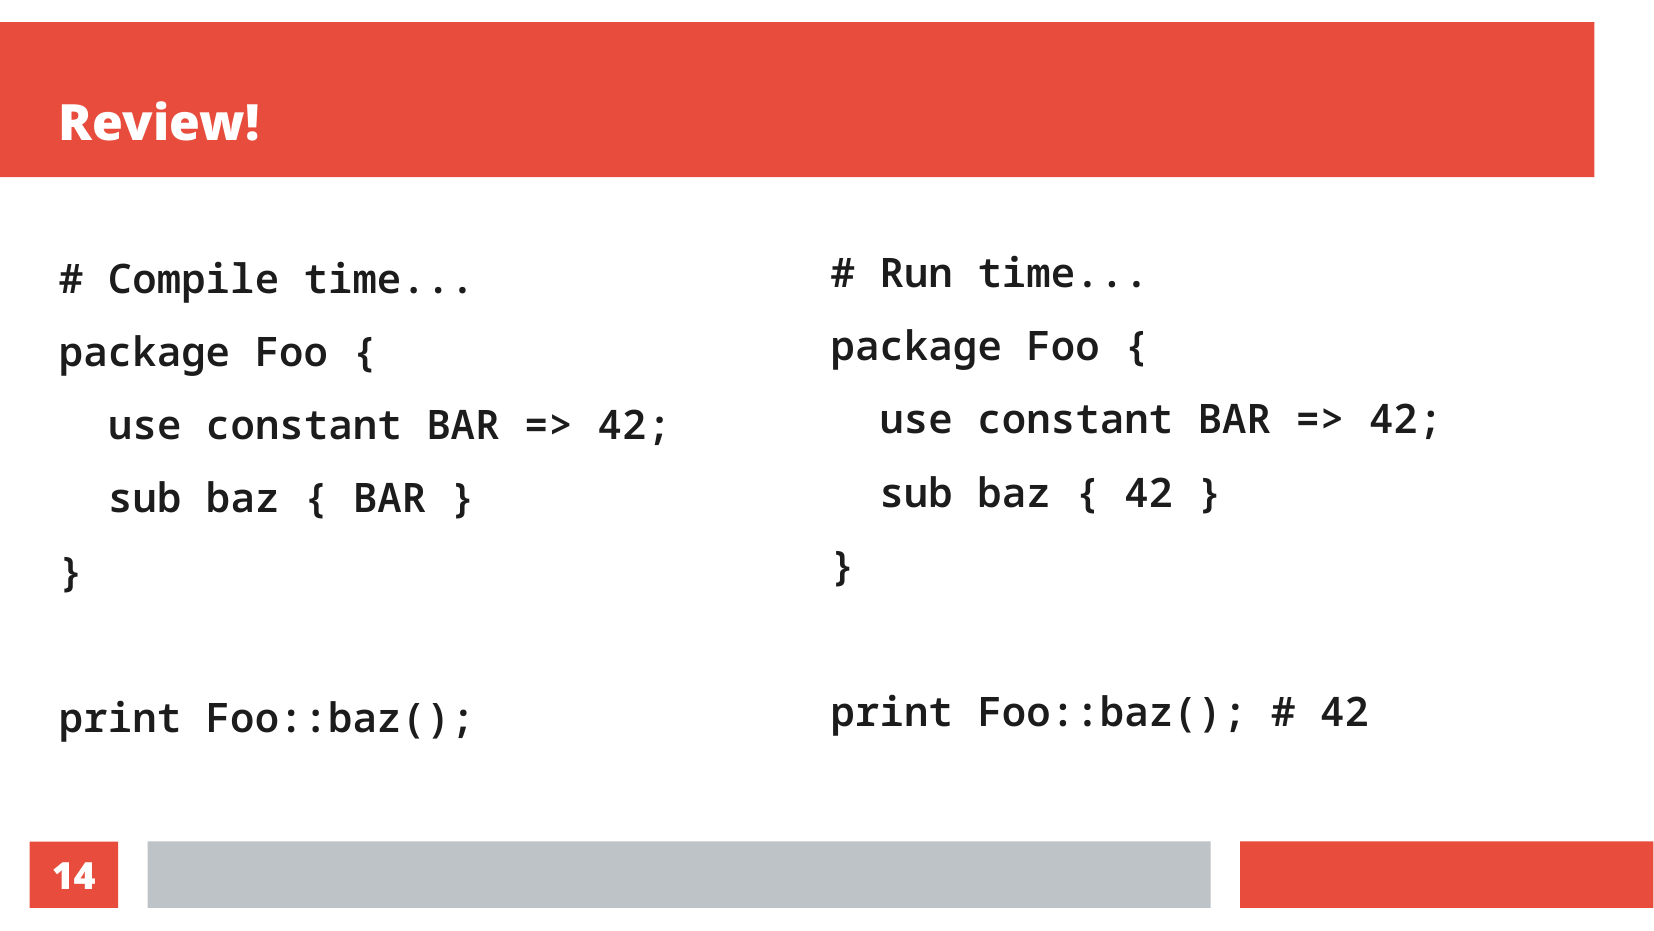

# Review!
# Run time...
package Foo {
 use constant BAR => 42;
 sub baz { 42 }
}
print Foo::baz(); # 42
# Compile time...
package Foo {
 use constant BAR => 42;
 sub baz { BAR }
}
print Foo::baz();
14